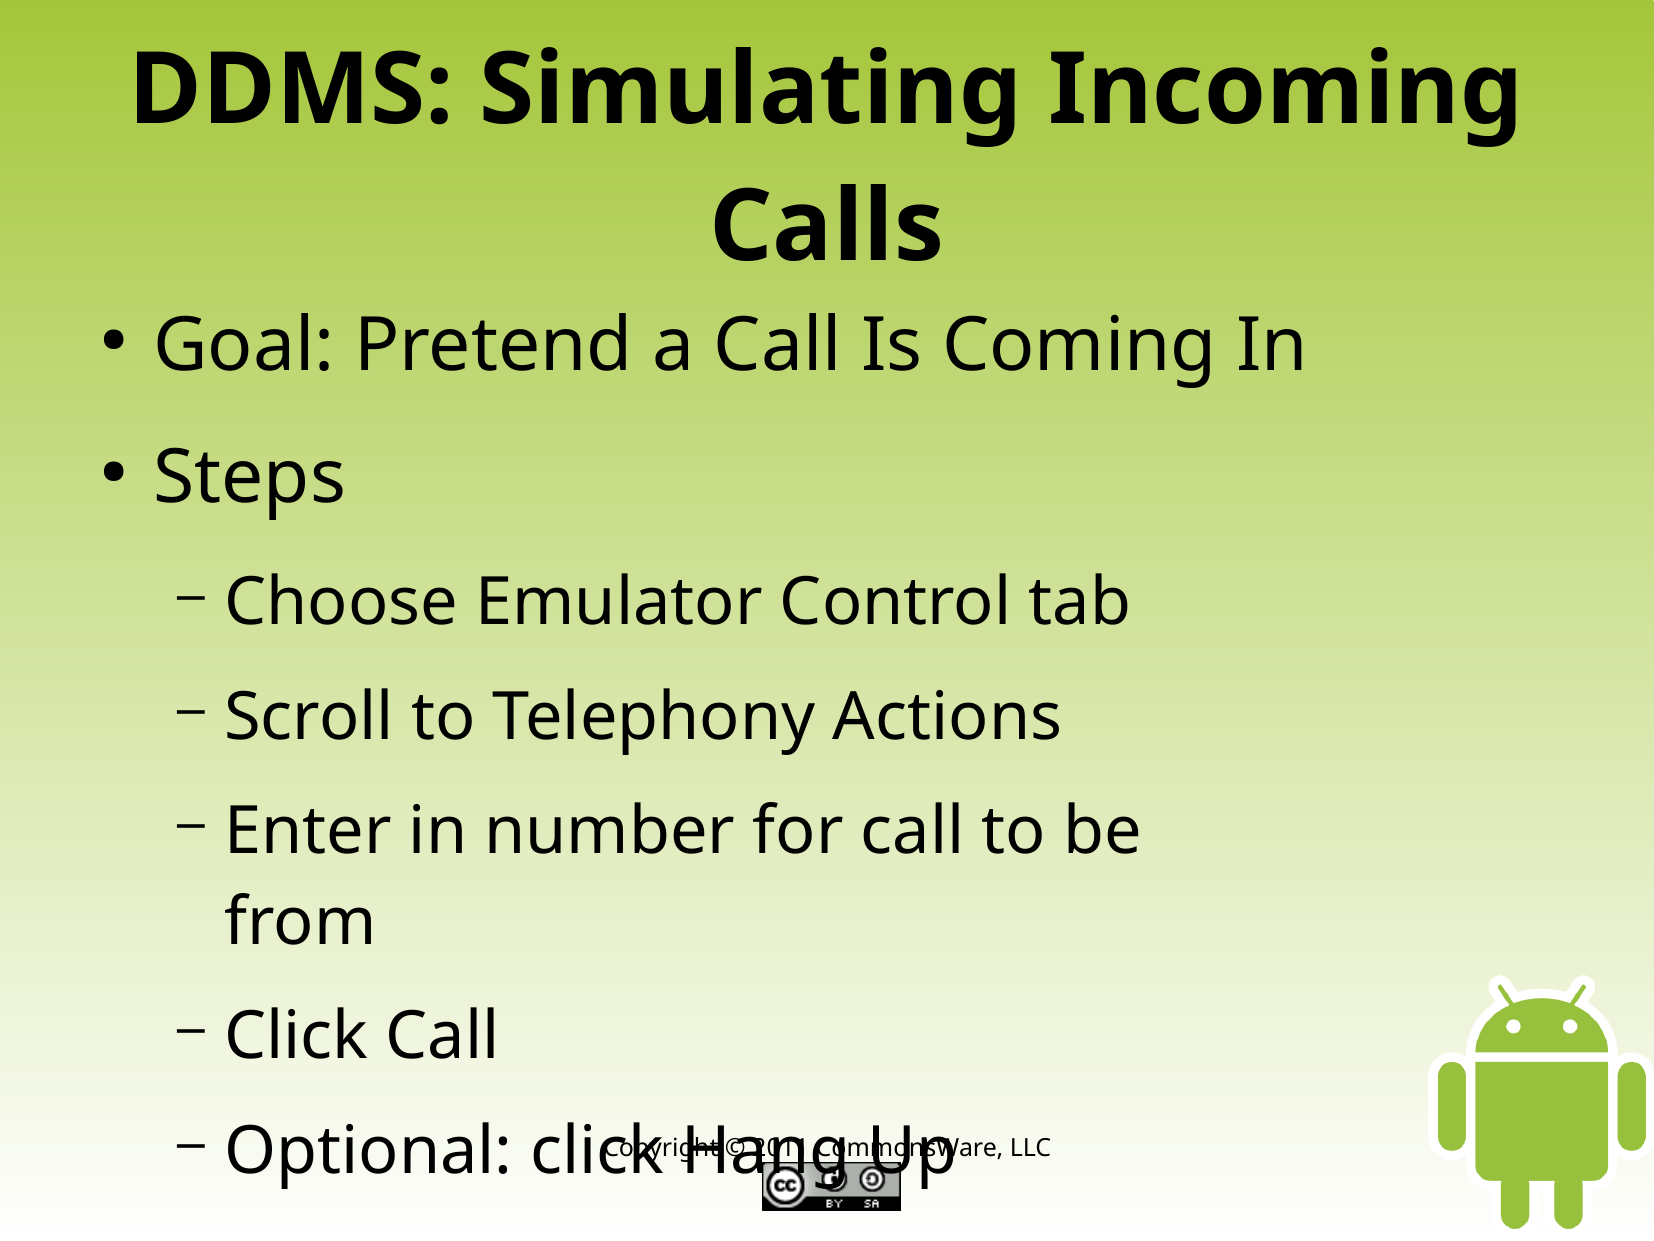

# DDMS: Simulating Incoming Calls
Goal: Pretend a Call Is Coming In
Steps
Choose Emulator Control tab
Scroll to Telephony Actions
Enter in number for call to be
from
Click Call
Optional: click Hang Up